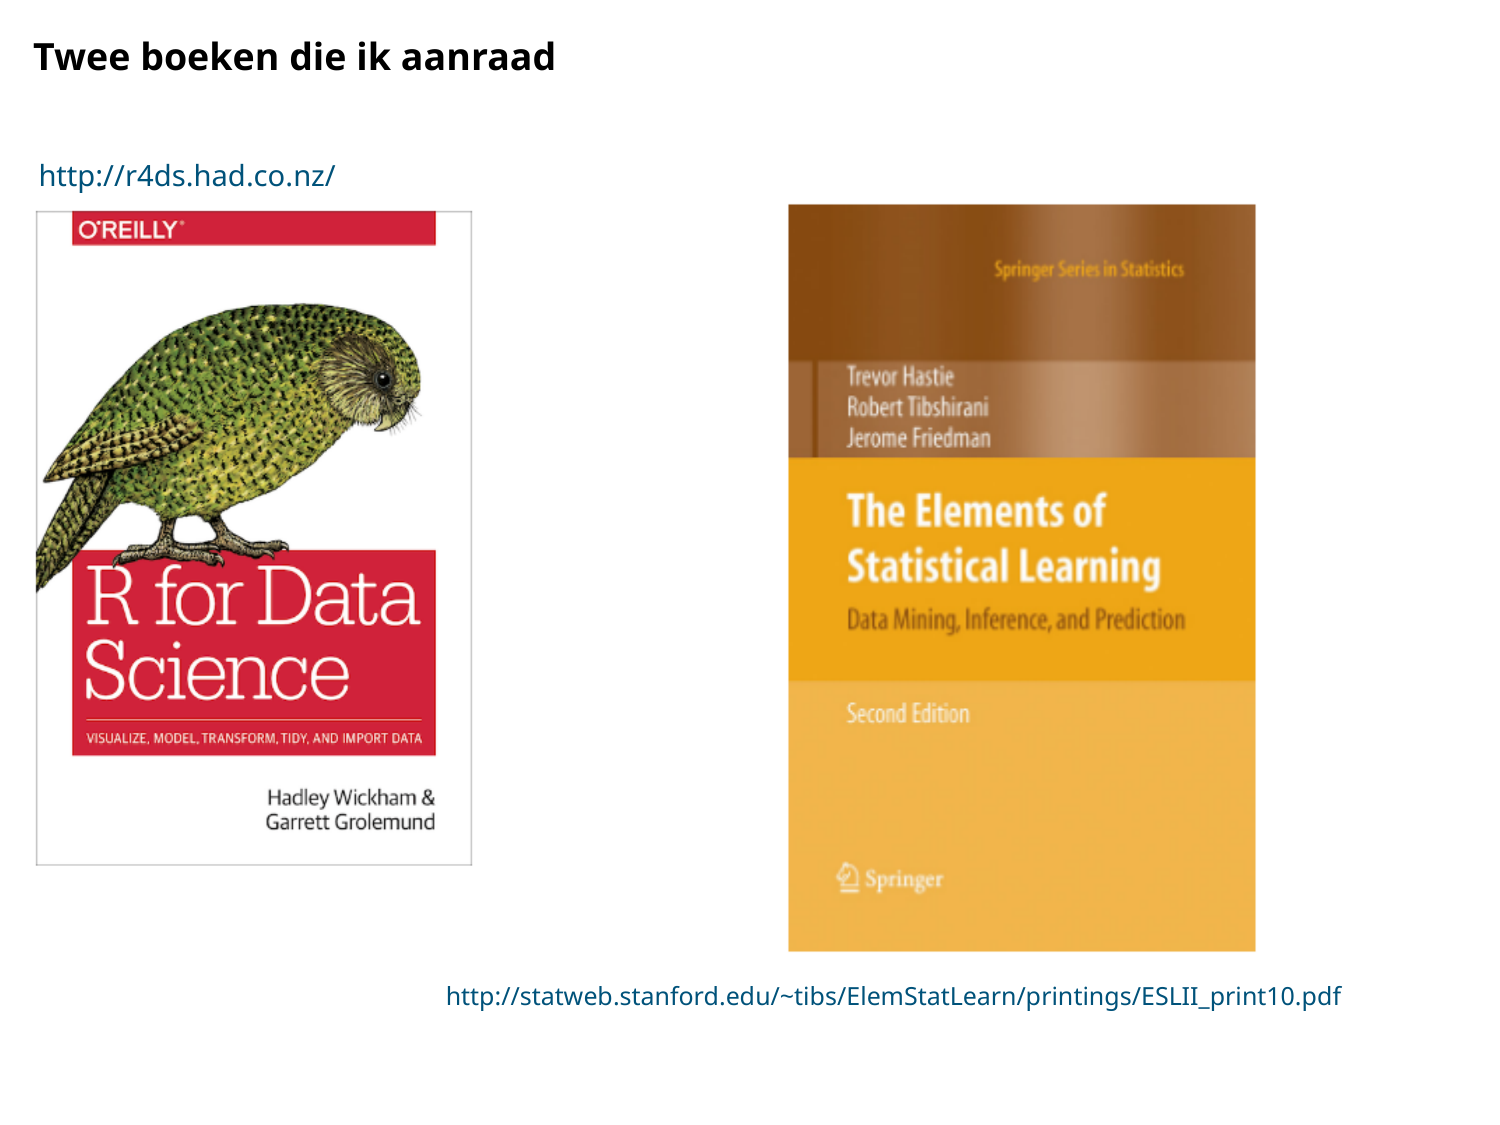

Twee boeken die ik aanraad
http://r4ds.had.co.nz/
http://statweb.stanford.edu/~tibs/ElemStatLearn/printings/ESLII_print10.pdf